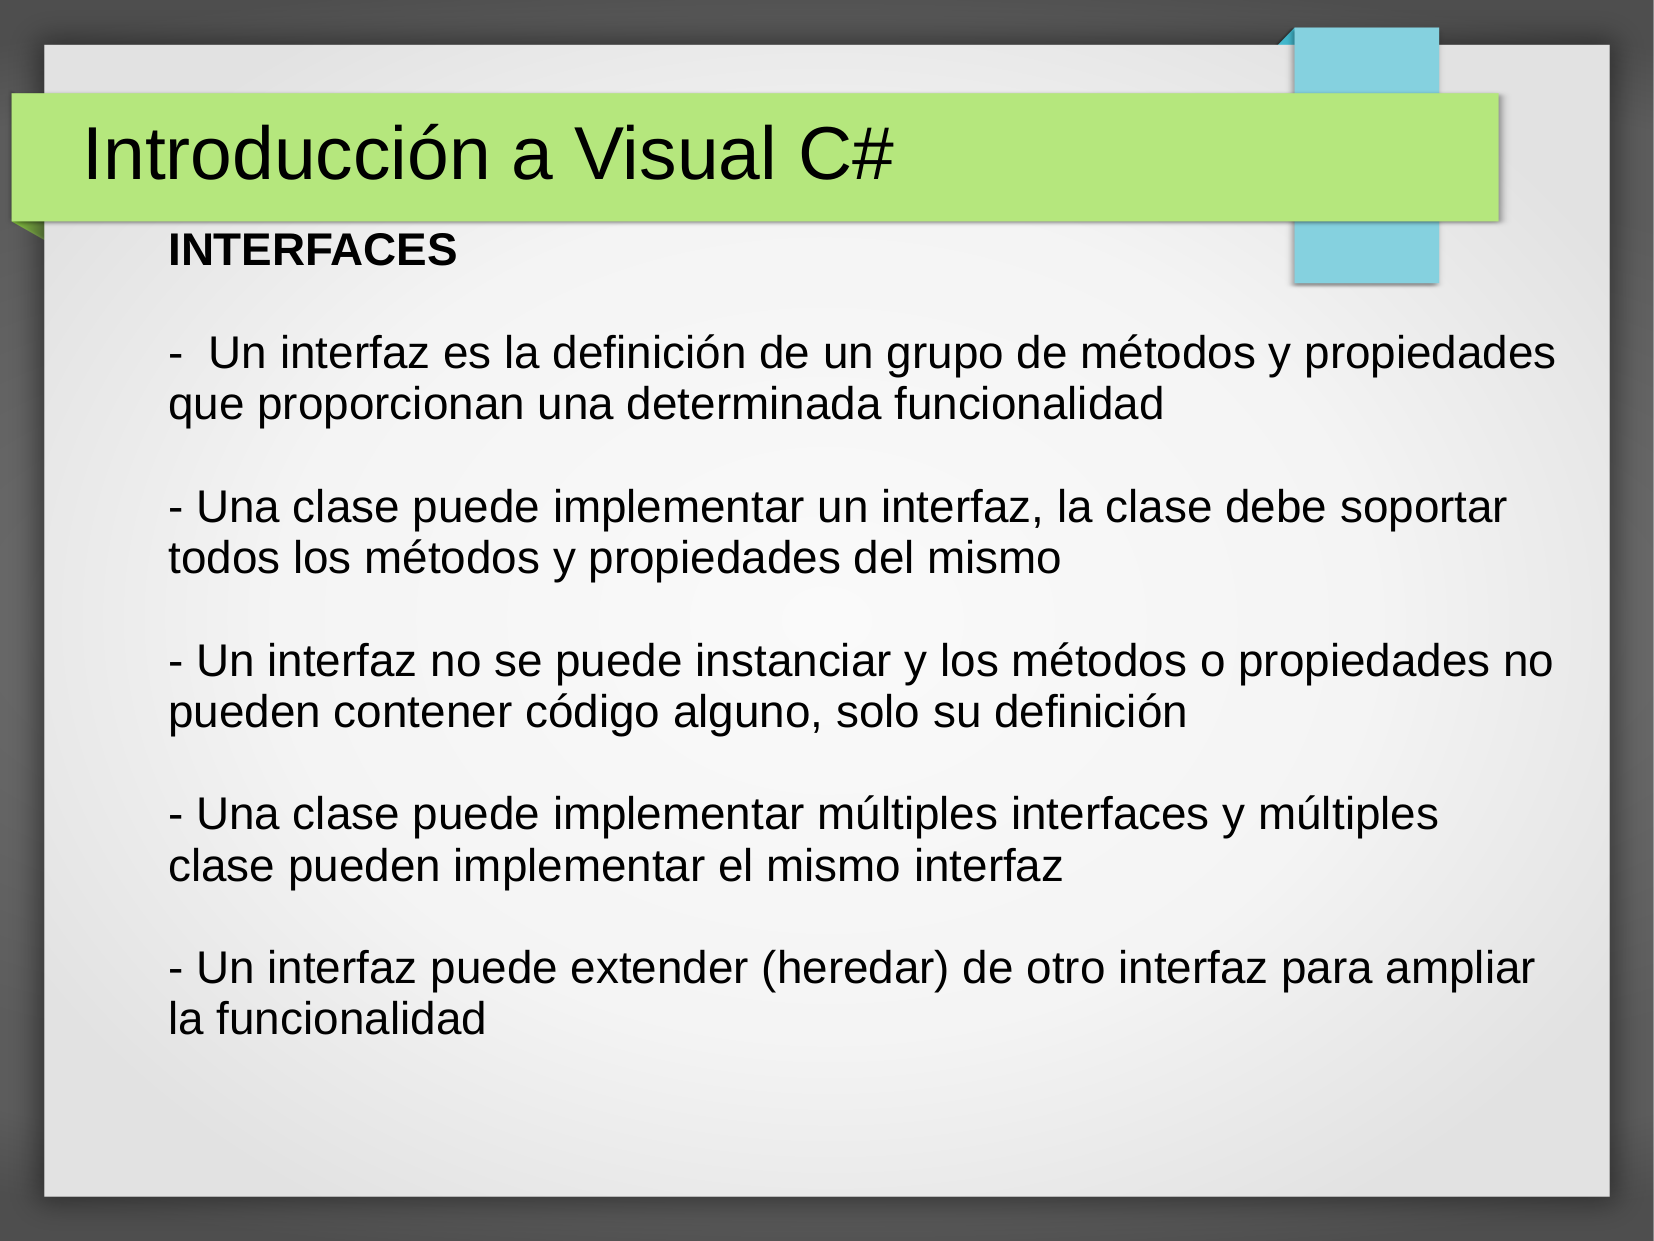

# Introducción a Visual C#
	INTERFACES
	- Un interfaz es la definición de un grupo de métodos y propiedades 	que proporcionan una determinada funcionalidad
	- Una clase puede implementar un interfaz, la clase debe soportar 	todos los métodos y propiedades del mismo
	- Un interfaz no se puede instanciar y los métodos o propiedades no 	pueden contener código alguno, solo su definición
	- Una clase puede implementar múltiples interfaces y múltiples 		clase pueden implementar el mismo interfaz
	- Un interfaz puede extender (heredar) de otro interfaz para ampliar 	la funcionalidad